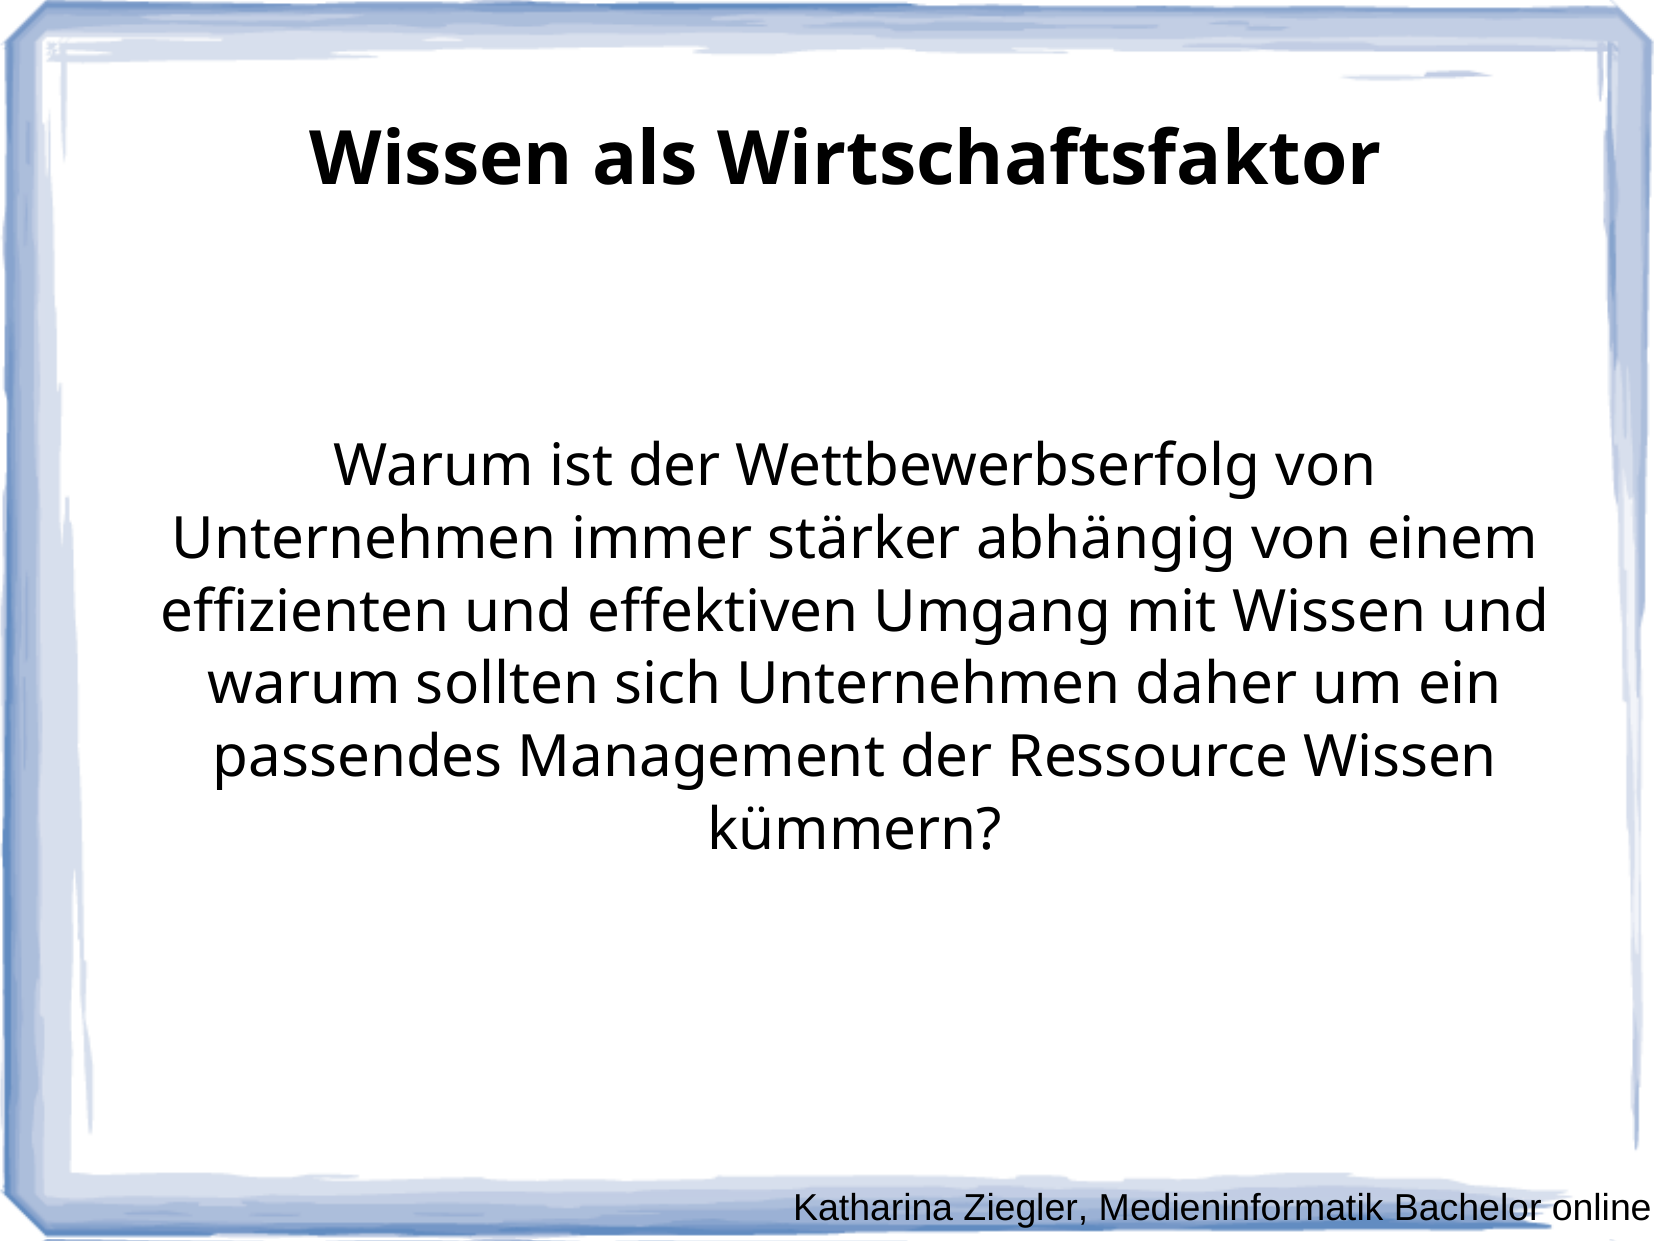

# Wissen als Wirtschaftsfaktor
Warum ist der Wettbewerbserfolg von Unternehmen immer stärker abhängig von einem effizienten und effektiven Umgang mit Wissen und warum sollten sich Unternehmen daher um ein passendes Management der Ressource Wissen kümmern?
Katharina Ziegler, Medieninformatik Bachelor online